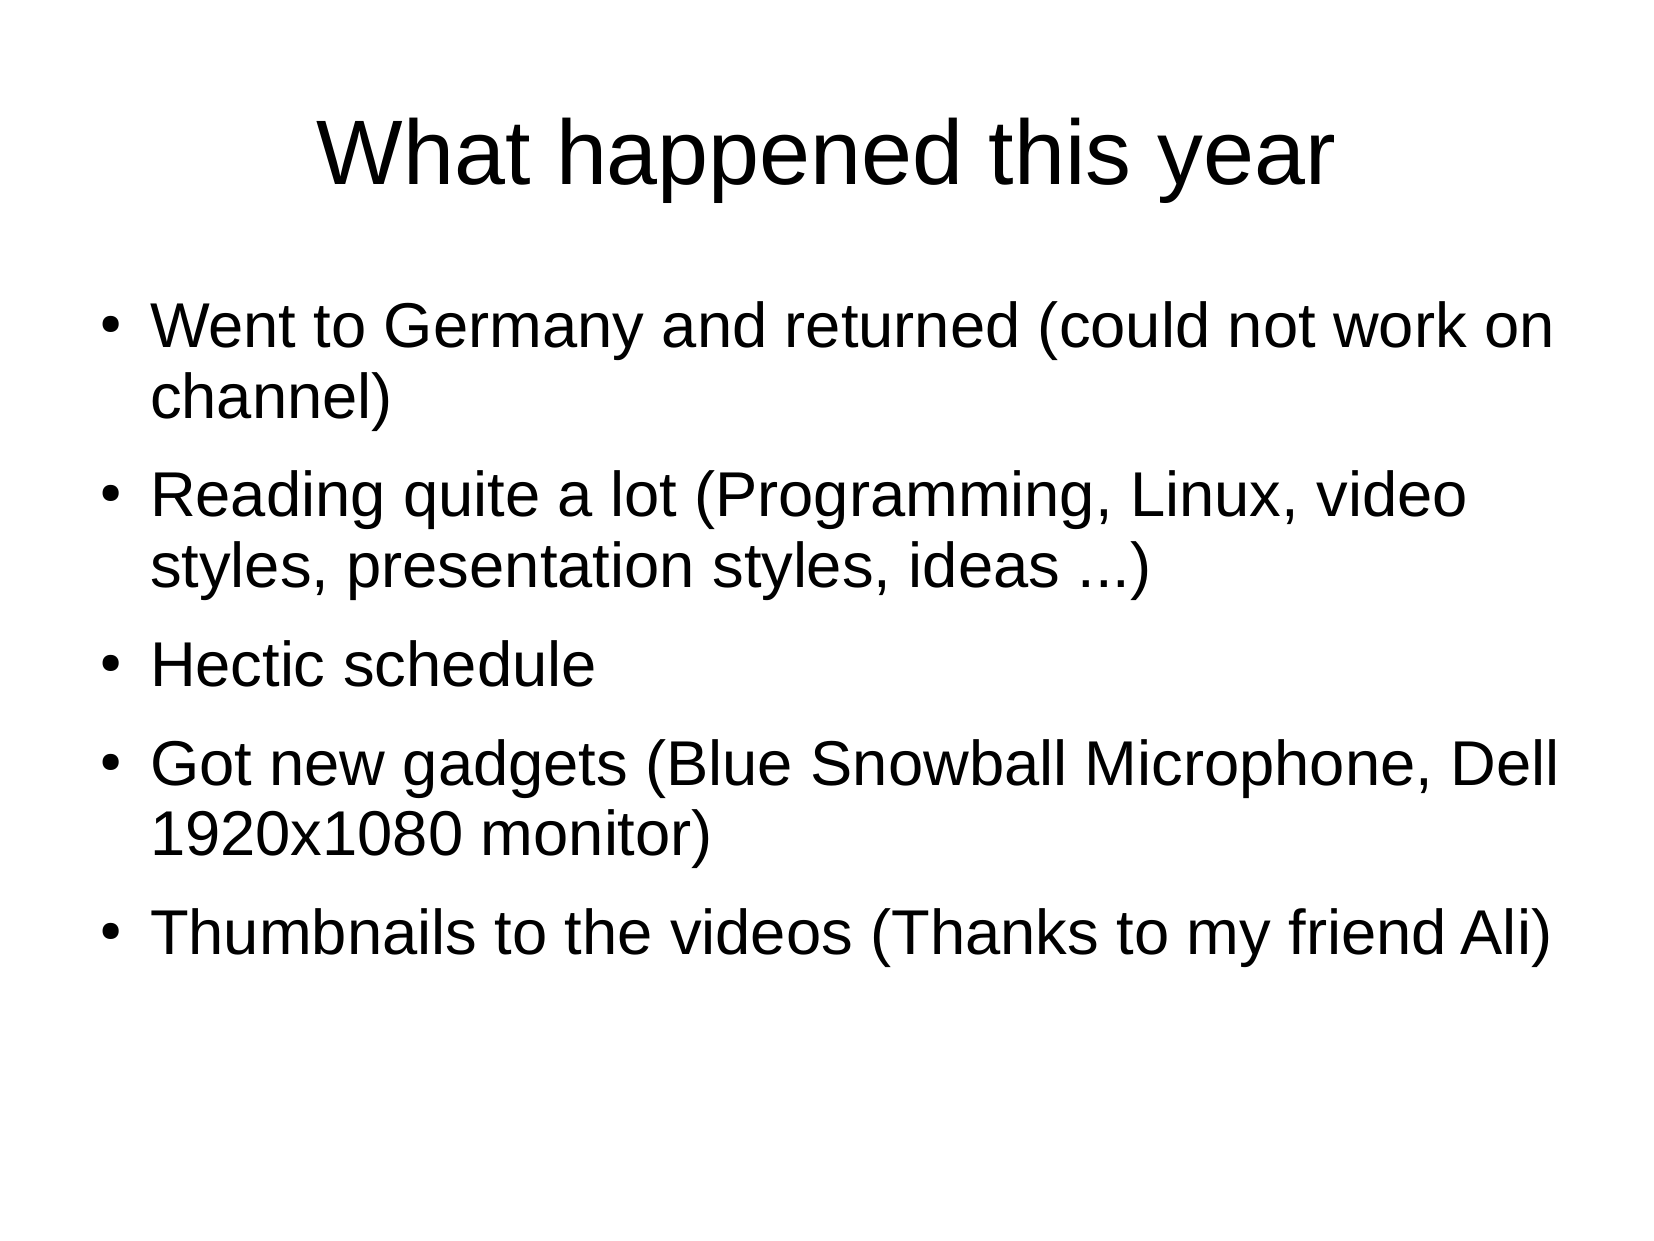

# What happened this year
Went to Germany and returned (could not work on channel)
Reading quite a lot (Programming, Linux, video styles, presentation styles, ideas ...)
Hectic schedule
Got new gadgets (Blue Snowball Microphone, Dell 1920x1080 monitor)
Thumbnails to the videos (Thanks to my friend Ali)